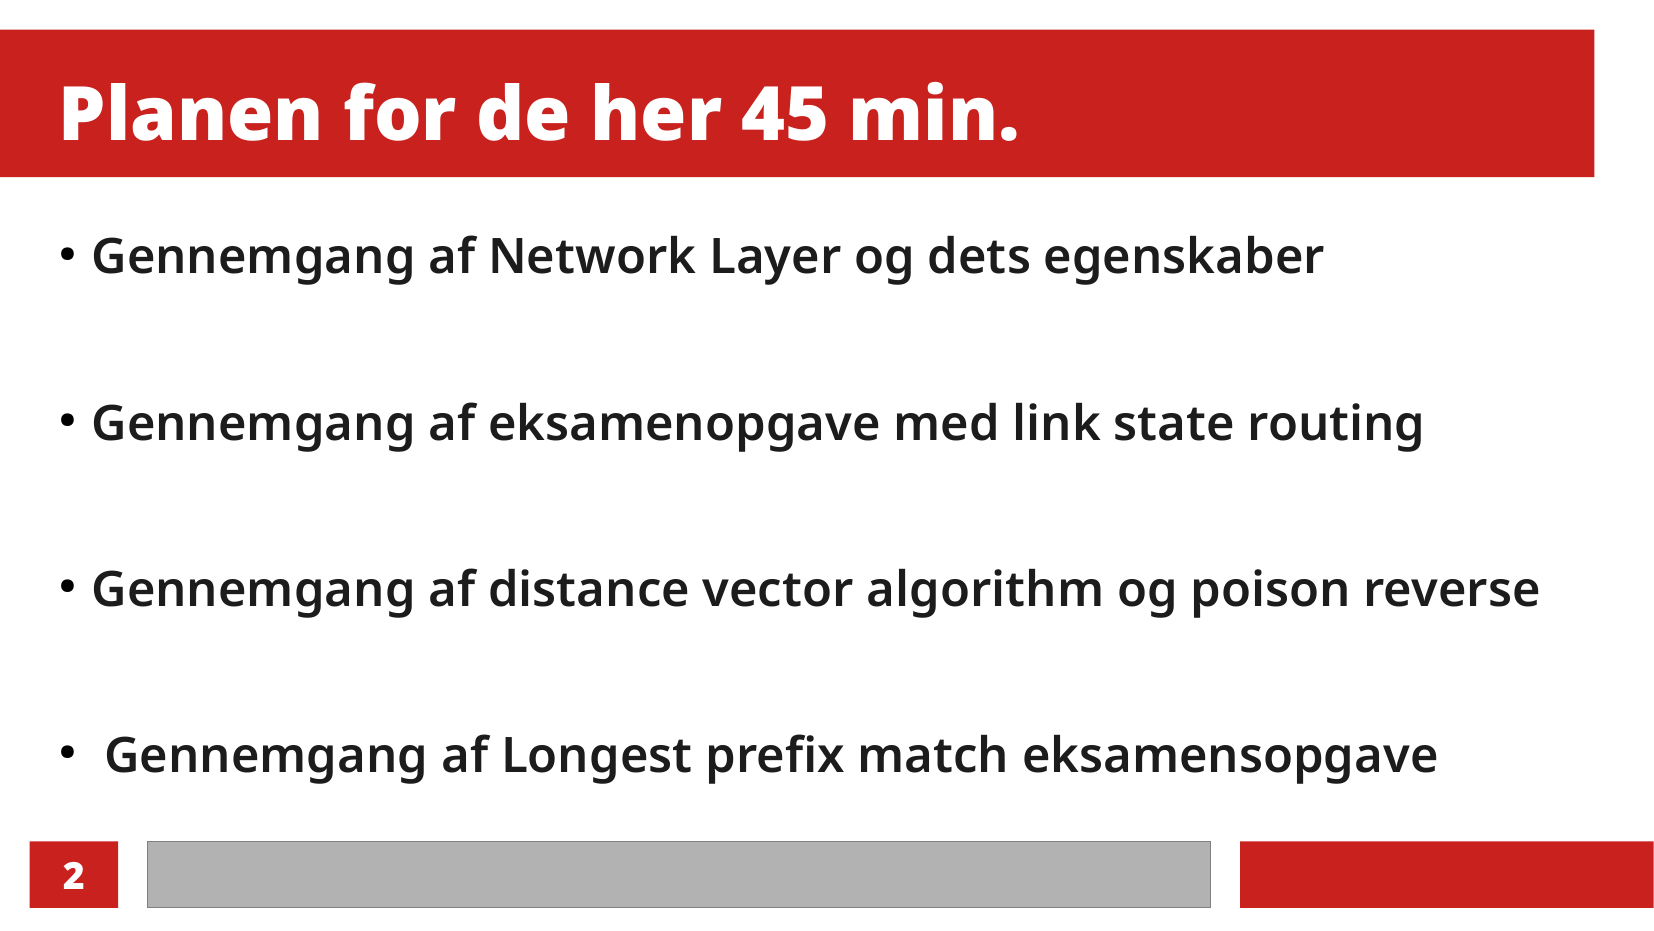

# Planen for de her 45 min.
Gennemgang af Network Layer og dets egenskaber
Gennemgang af eksamenopgave med link state routing
Gennemgang af distance vector algorithm og poison reverse
 Gennemgang af Longest prefix match eksamensopgave
2